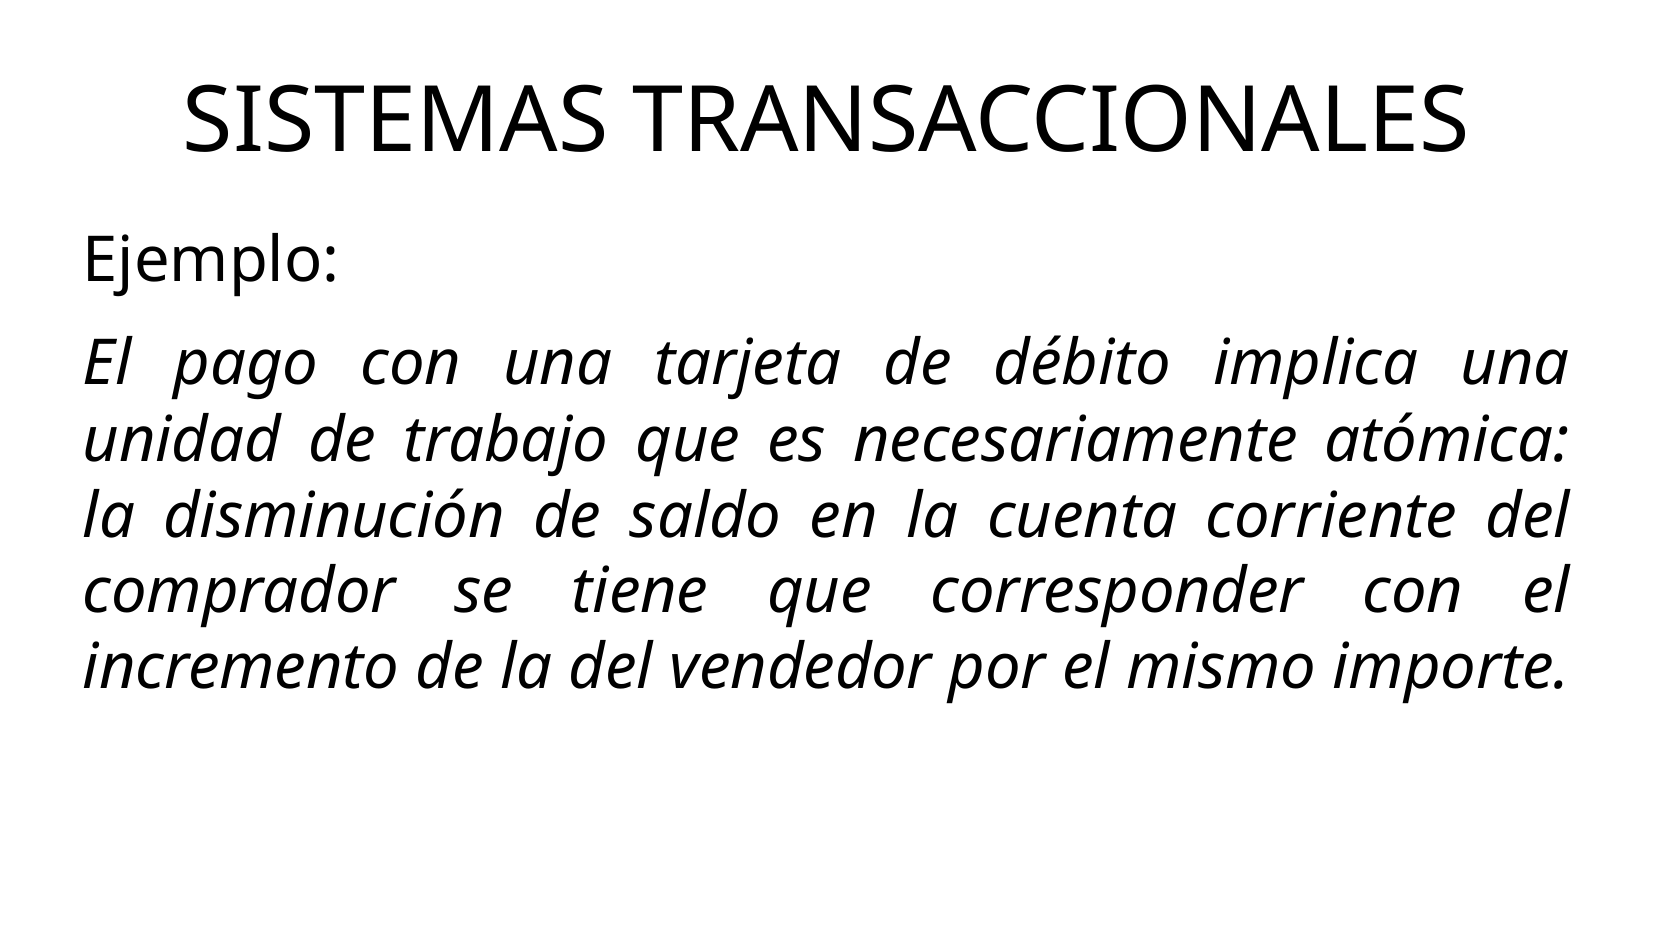

# SISTEMAS TRANSACCIONALES
Ejemplo:
El pago con una tarjeta de débito implica una unidad de trabajo que es necesariamente atómica: la disminución de saldo en la cuenta corriente del comprador se tiene que corresponder con el incremento de la del vendedor por el mismo importe.